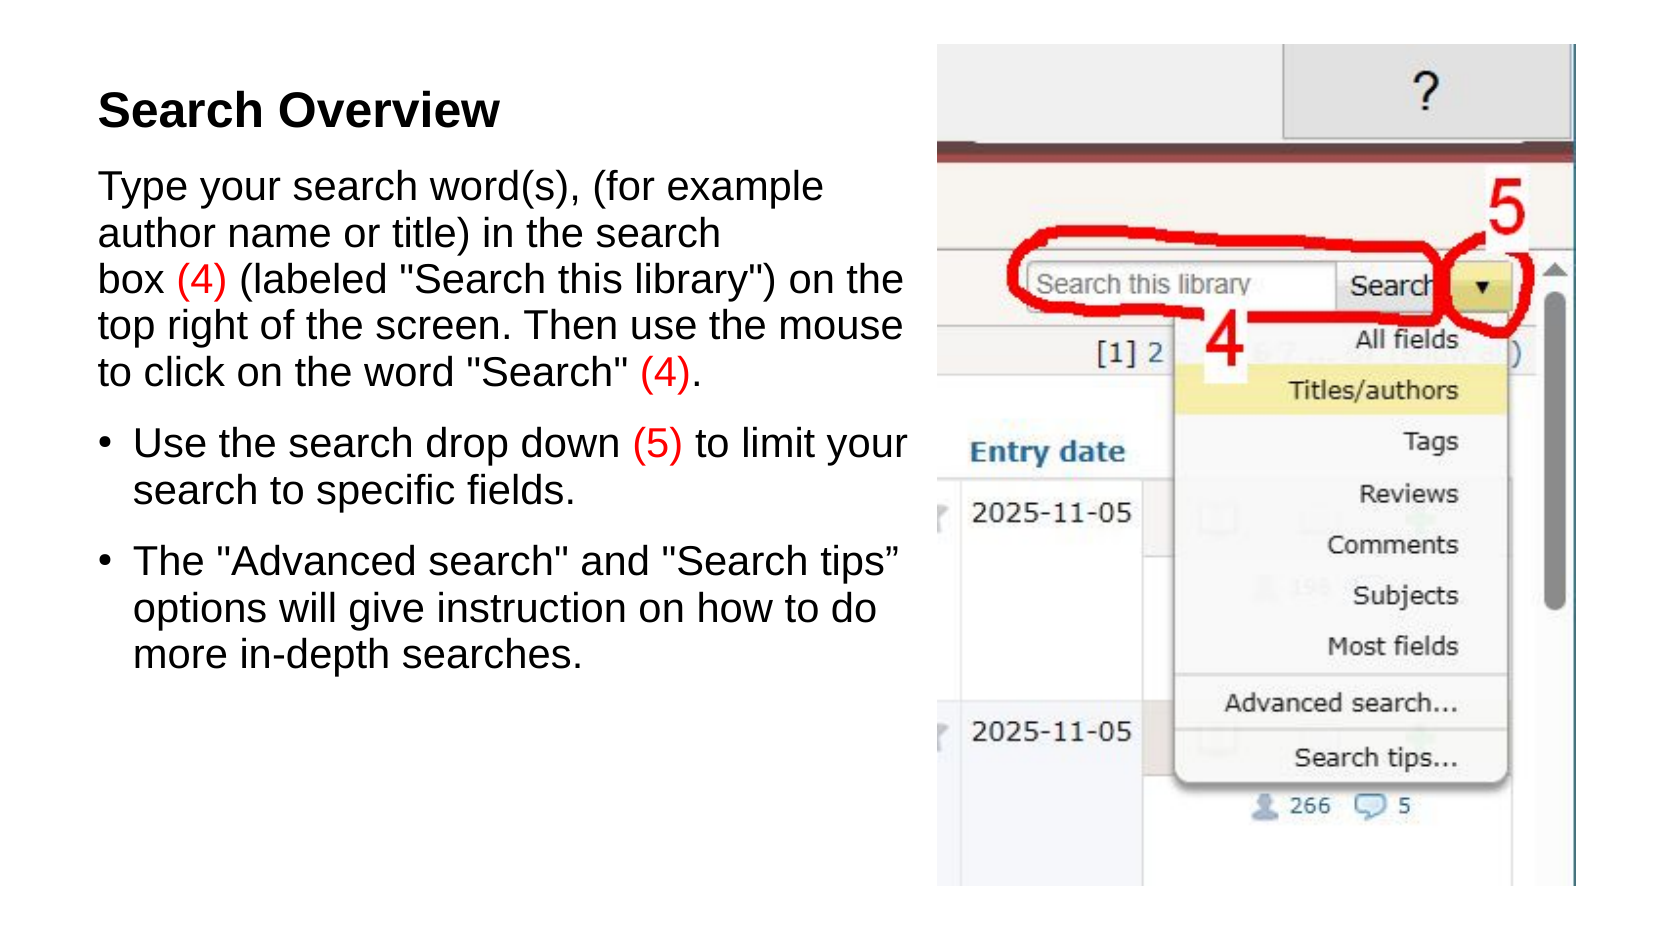

Search Overview
Type your search word(s), (for example author name or title) in the search box (4) (labeled "Search this library") on the top right of the screen. Then use the mouse to click on the word "Search" (4).
Use the search drop down (5) to limit your search to specific fields.
The "Advanced search" and "Search tips” options will give instruction on how to do more in-depth searches.